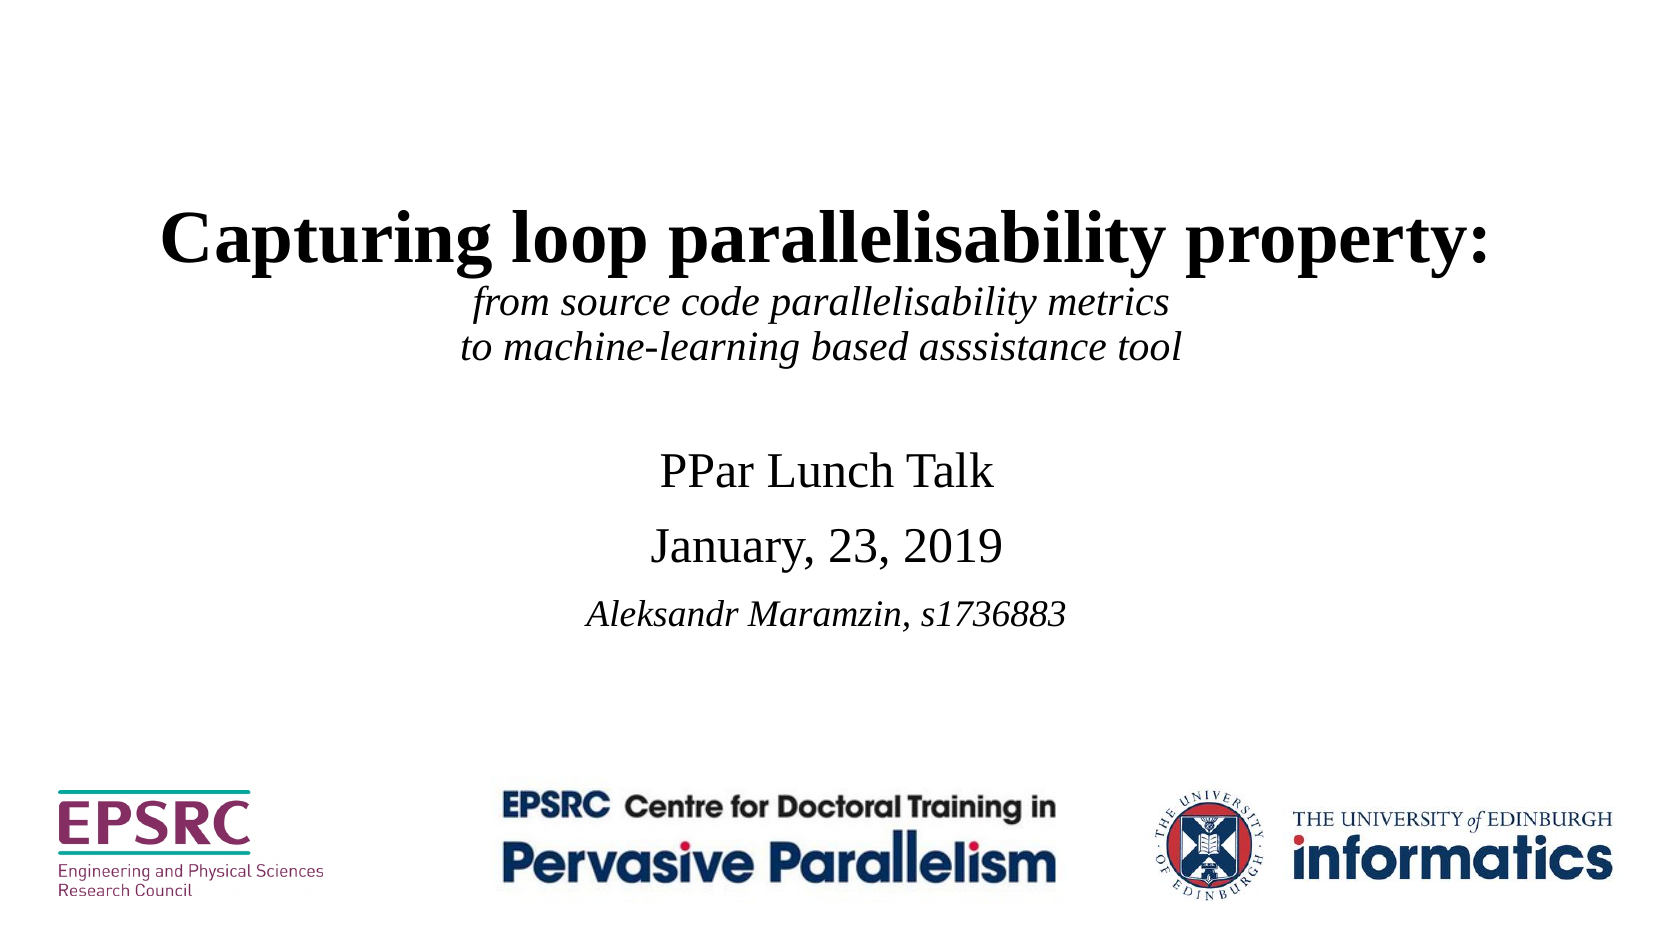

# Capturing loop parallelisability property: from source code parallelisability metrics to machine-learning based asssistance tool
PPar Lunch Talk
January, 23, 2019
Aleksandr Maramzin, s1736883